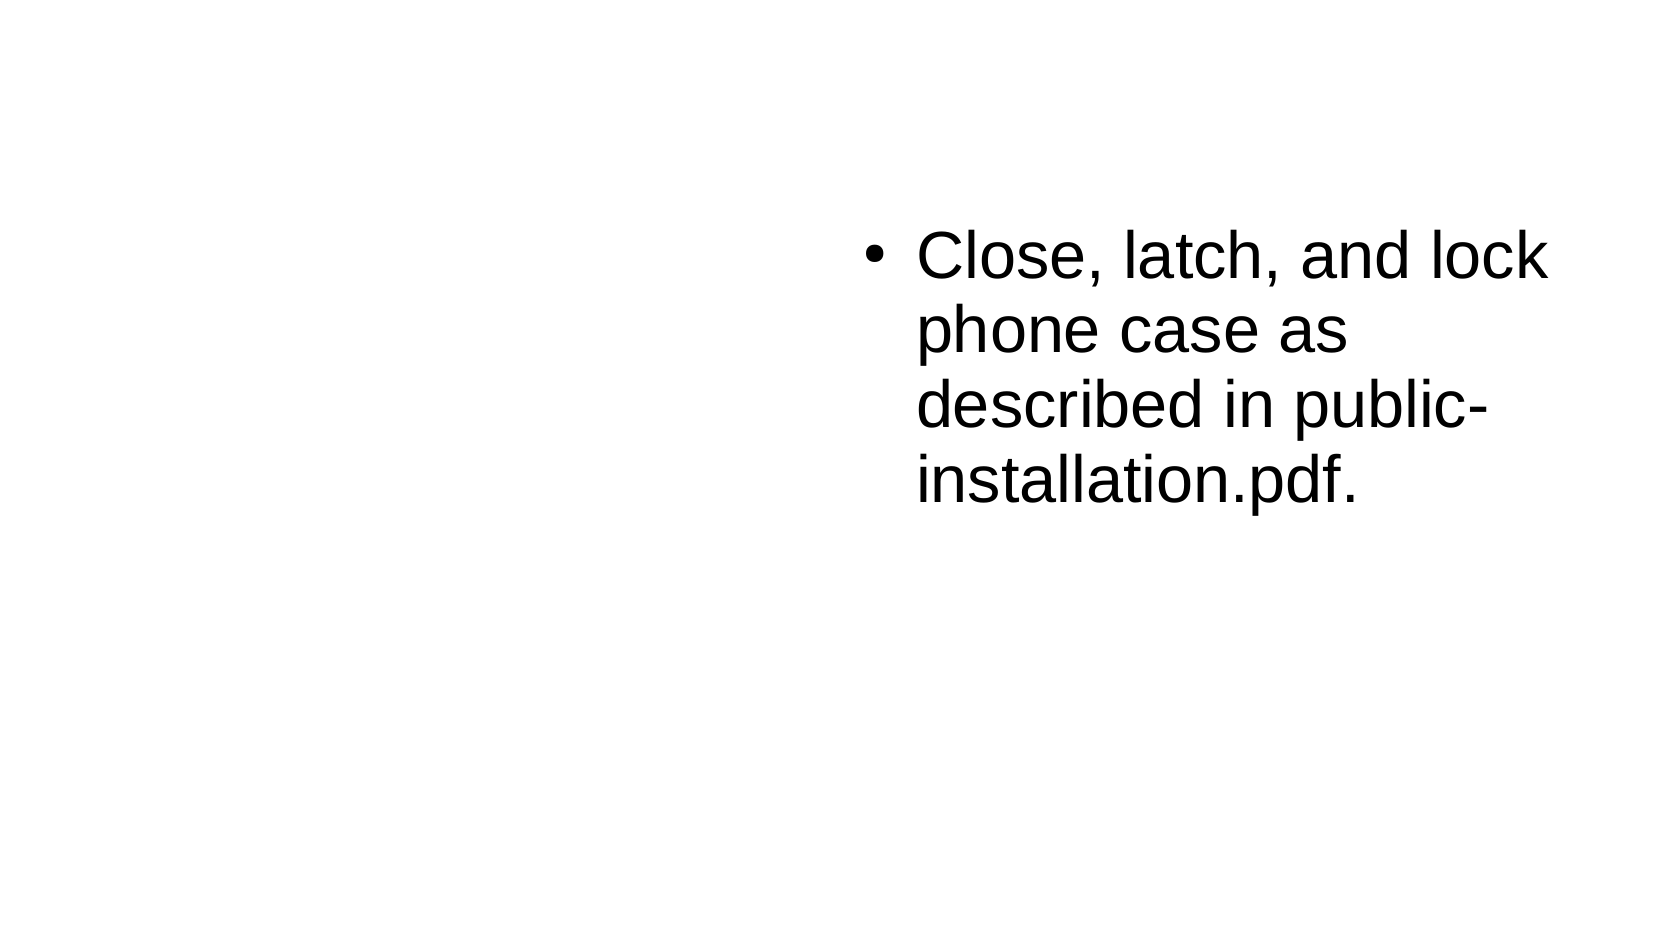

#
Close, latch, and lock phone case as described in public-installation.pdf.